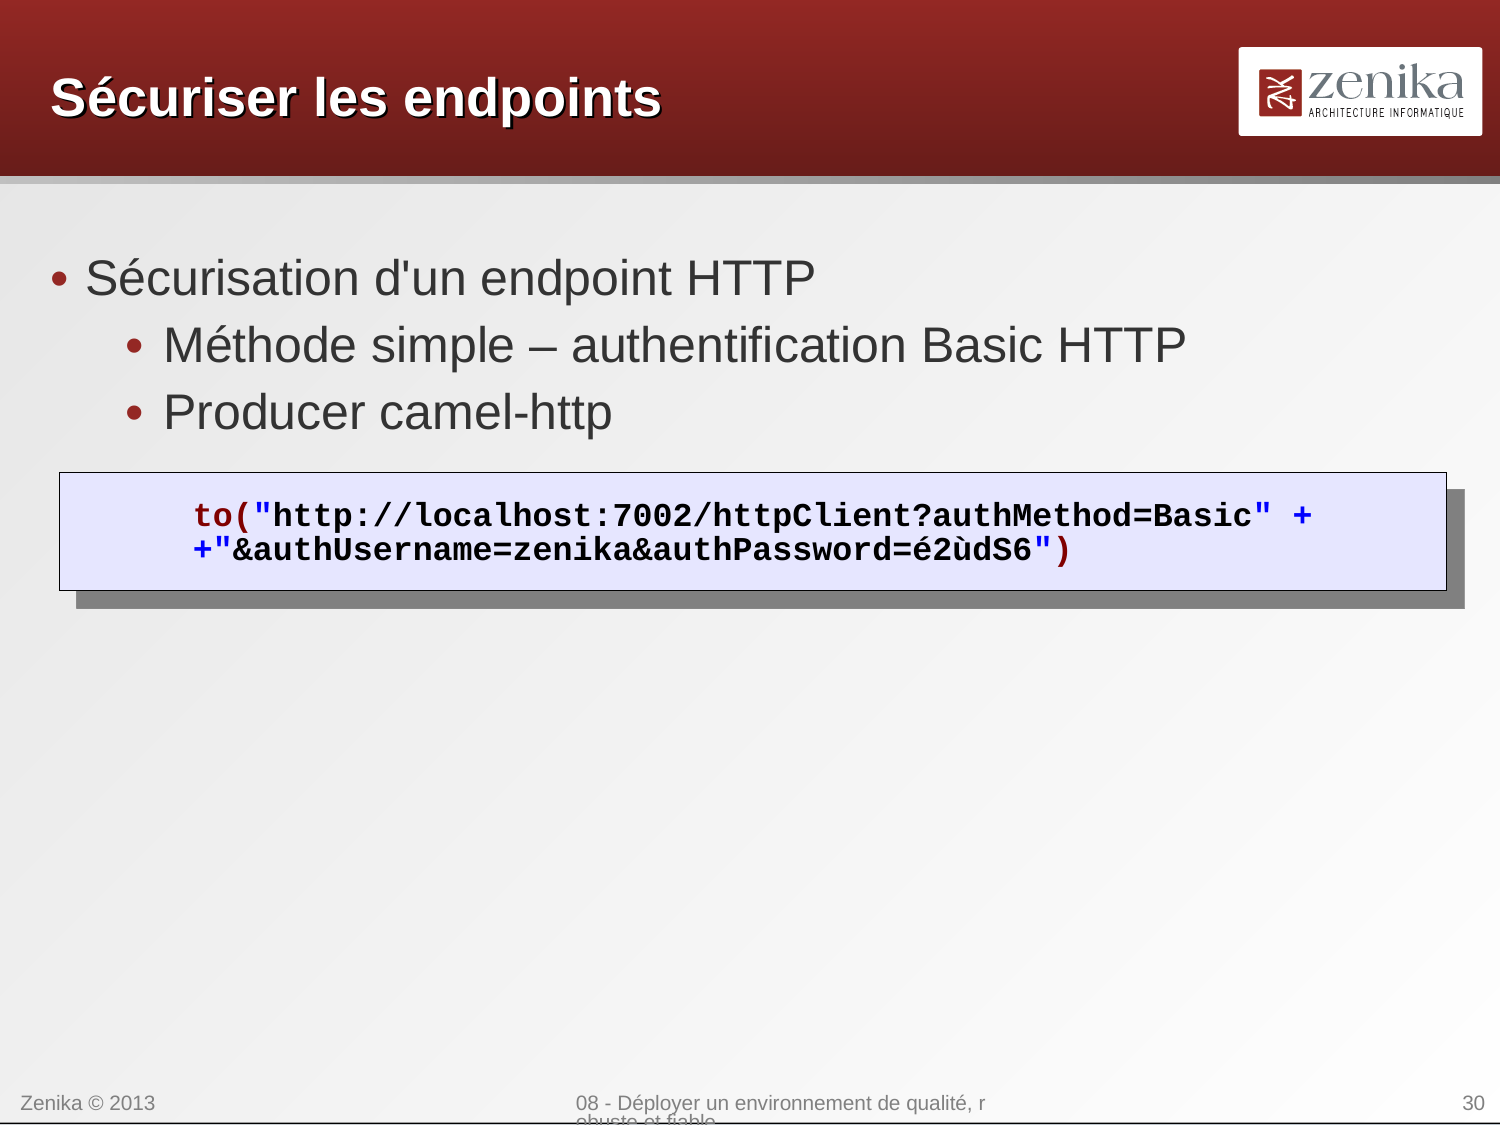

# Sécuriser les endpoints
Sécurisation d'un endpoint HTTP
Méthode simple – authentification Basic HTTP
Producer camel-http
to("http://localhost:7002/httpClient?authMethod=Basic" +
+"&authUsername=zenika&authPassword=é2ùdS6")